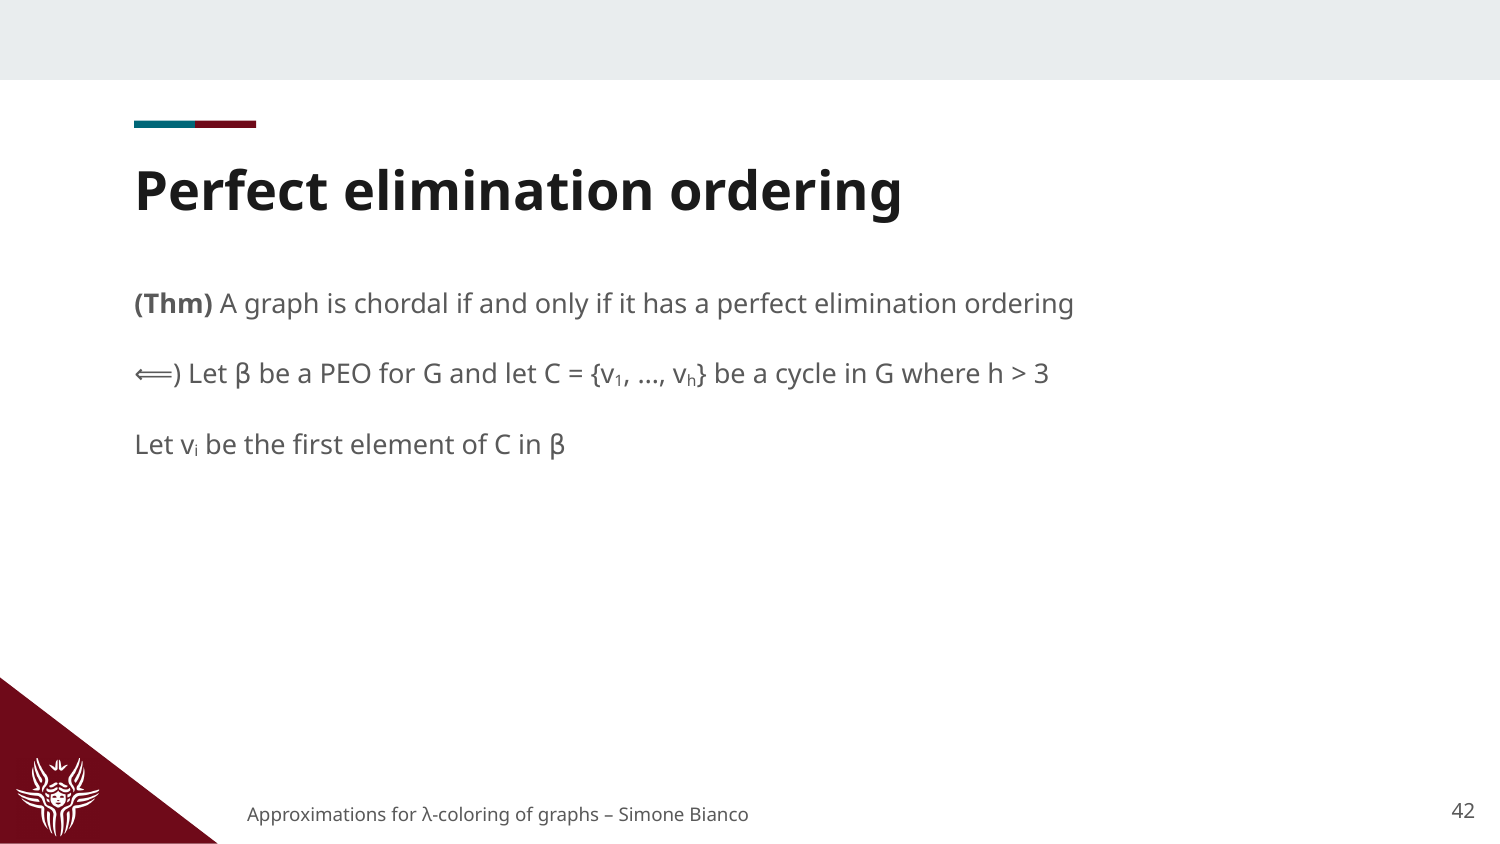

# Perfect elimination ordering
(Thm) A graph is chordal if and only if it has a perfect elimination ordering
⟸) Let β be a PEO for G and let C = {v1, …, vh} be a cycle in G where h > 3
Let vi be the first element of C in β
Approximations for λ-coloring of graphs – Simone Bianco